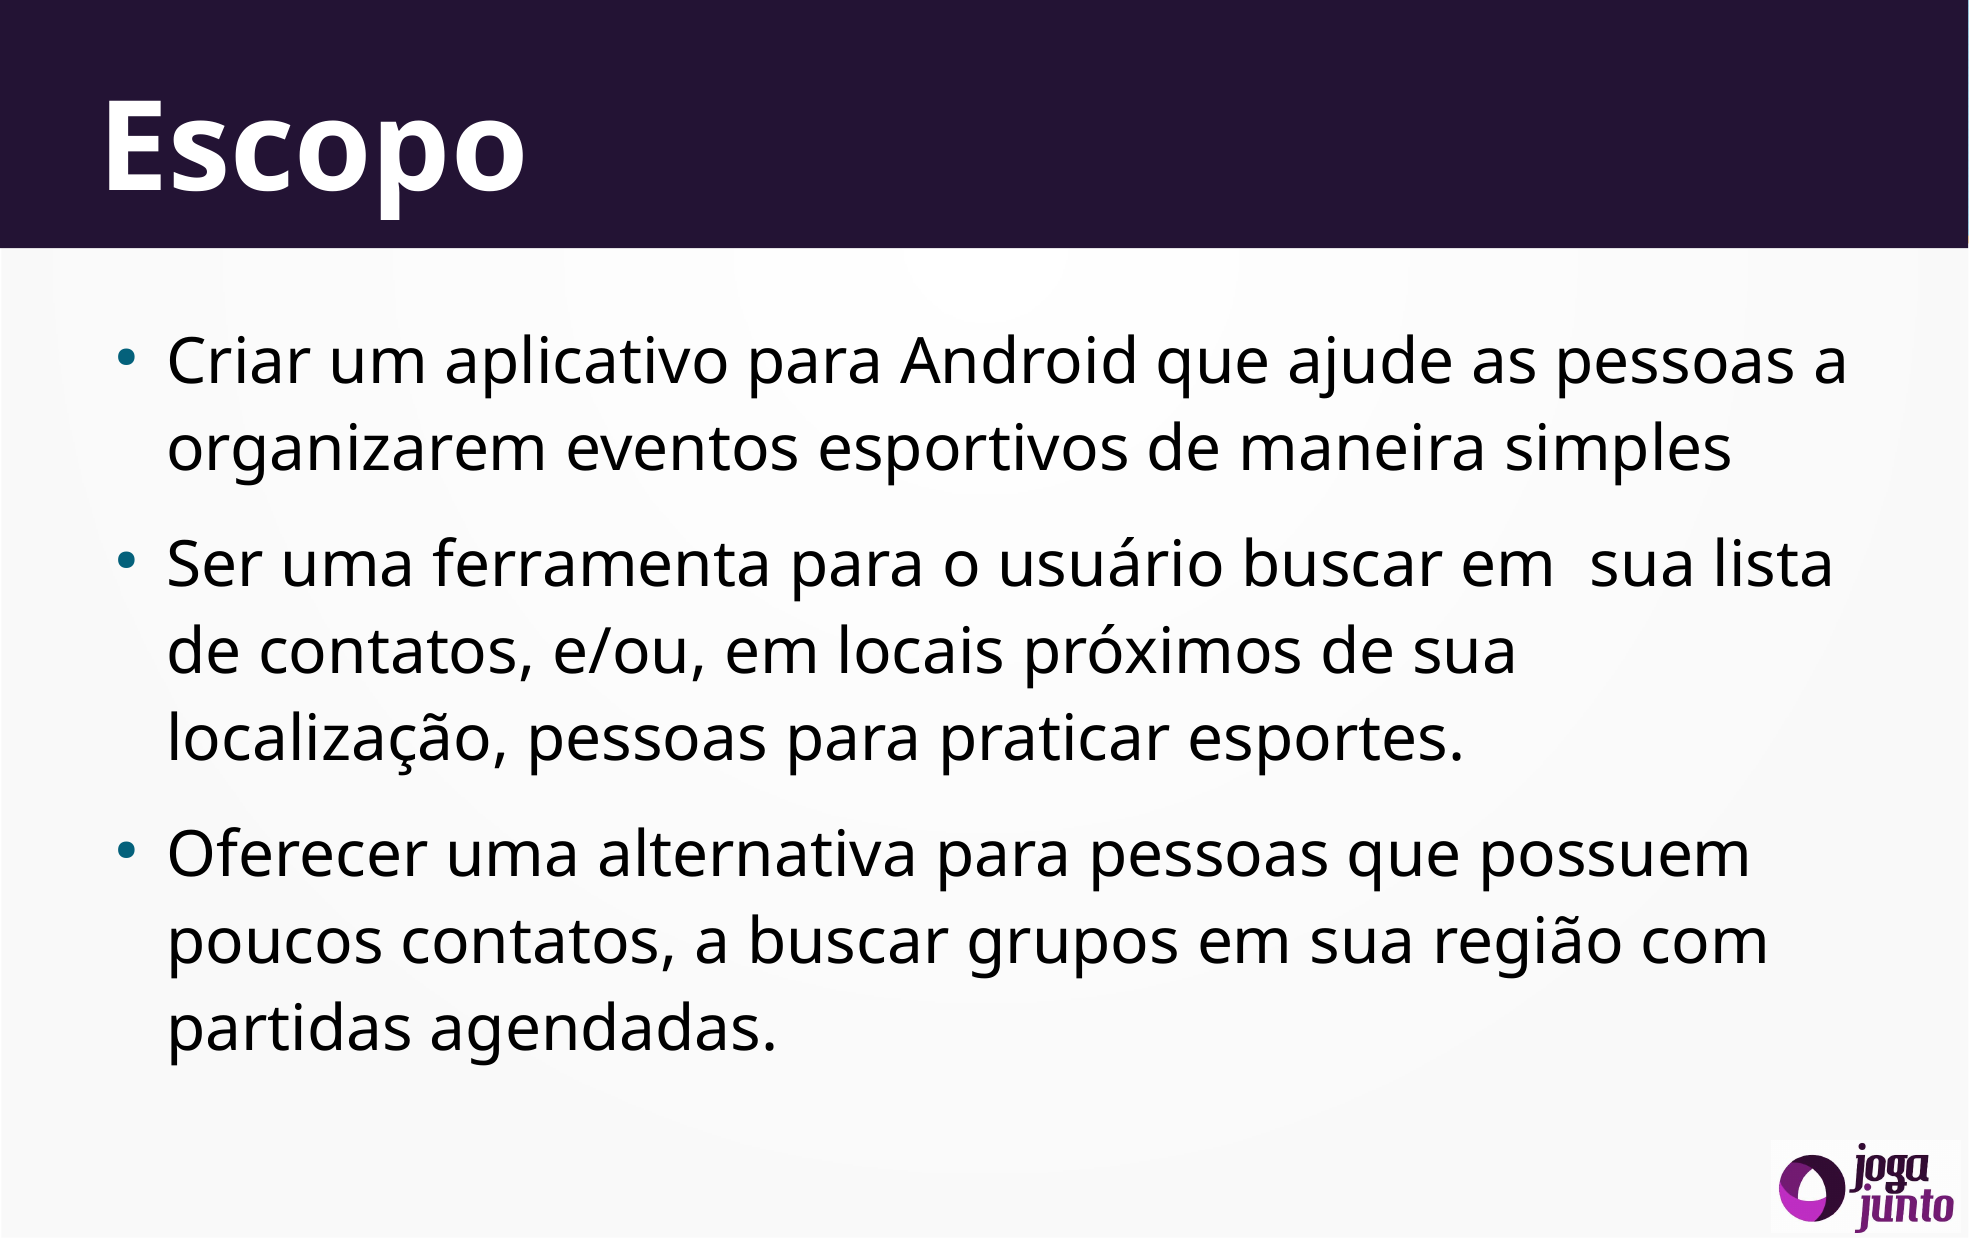

# Escopo
Criar um aplicativo para Android que ajude as pessoas a organizarem eventos esportivos de maneira simples
Ser uma ferramenta para o usuário buscar em sua lista de contatos, e/ou, em locais próximos de sua localização, pessoas para praticar esportes.
Oferecer uma alternativa para pessoas que possuem poucos contatos, a buscar grupos em sua região com partidas agendadas.